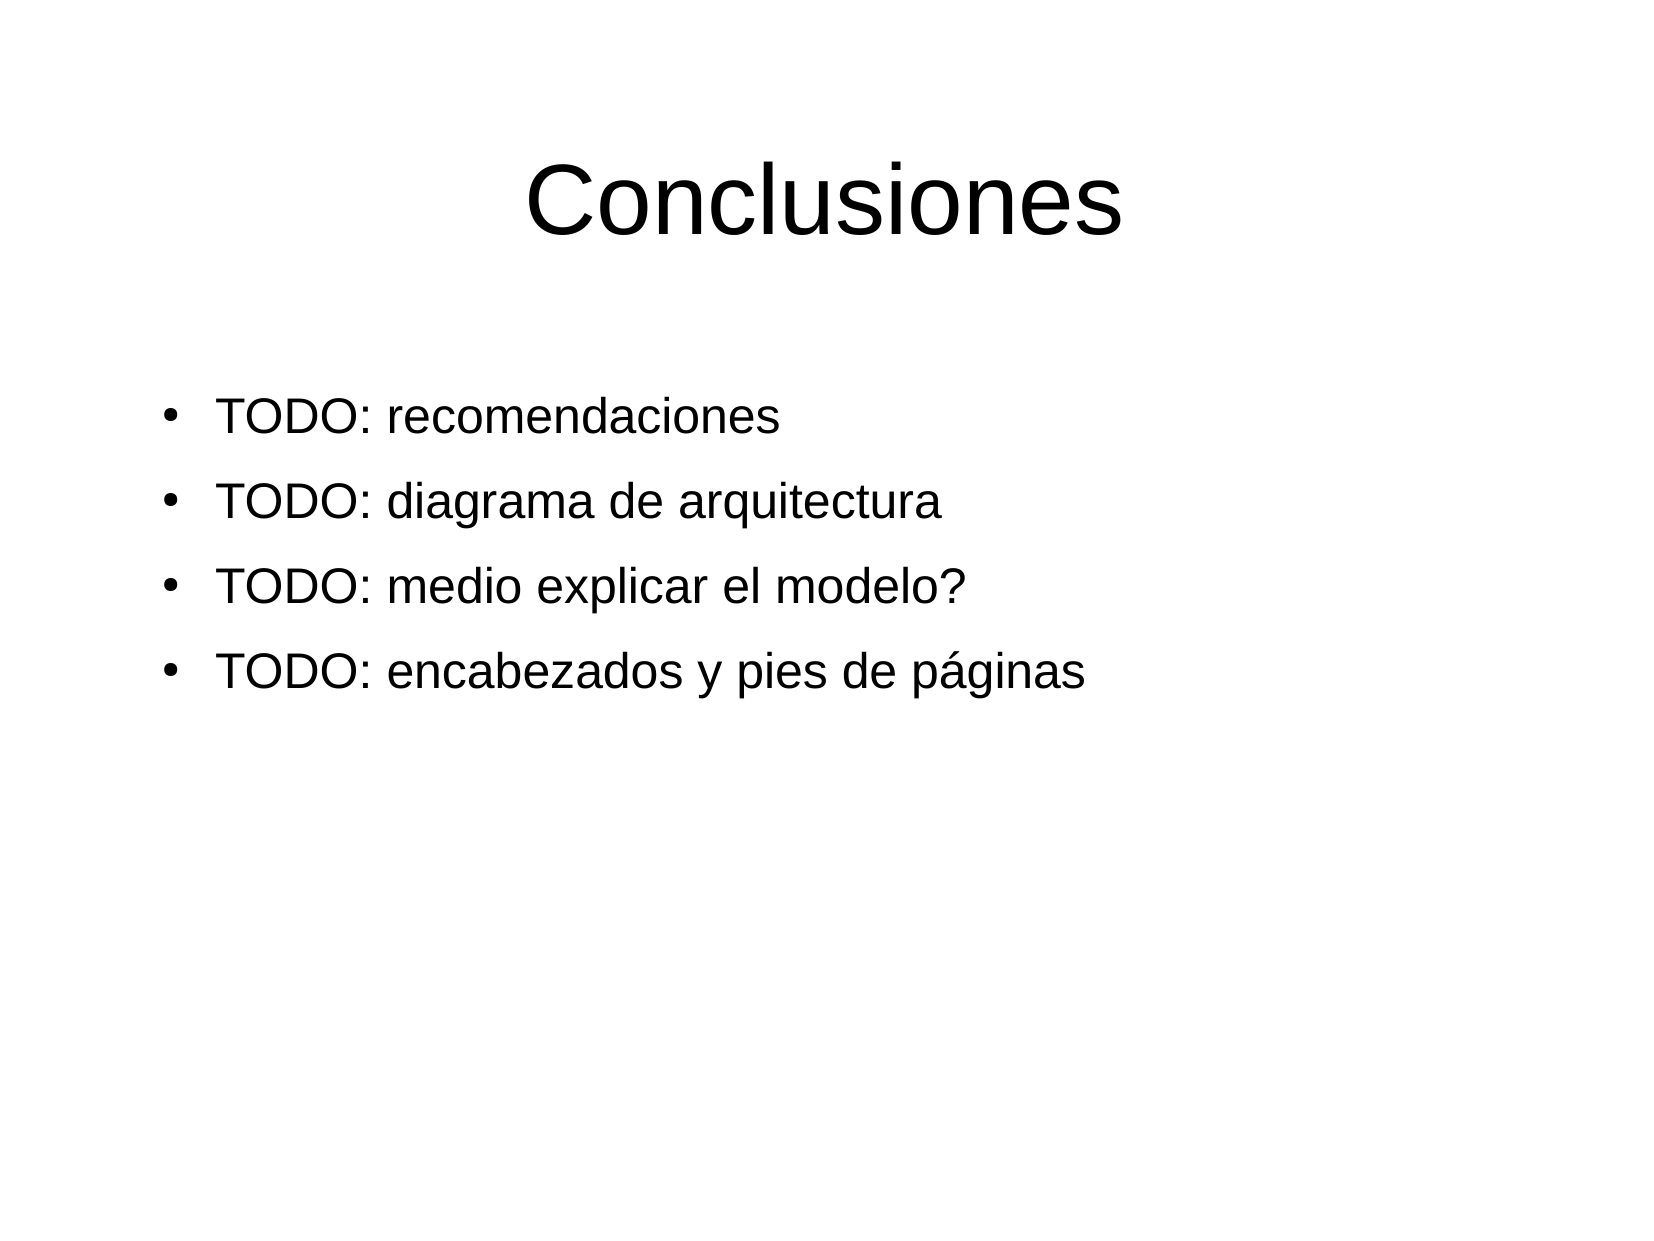

# Conclusiones
TODO: recomendaciones
TODO: diagrama de arquitectura
TODO: medio explicar el modelo?
TODO: encabezados y pies de páginas